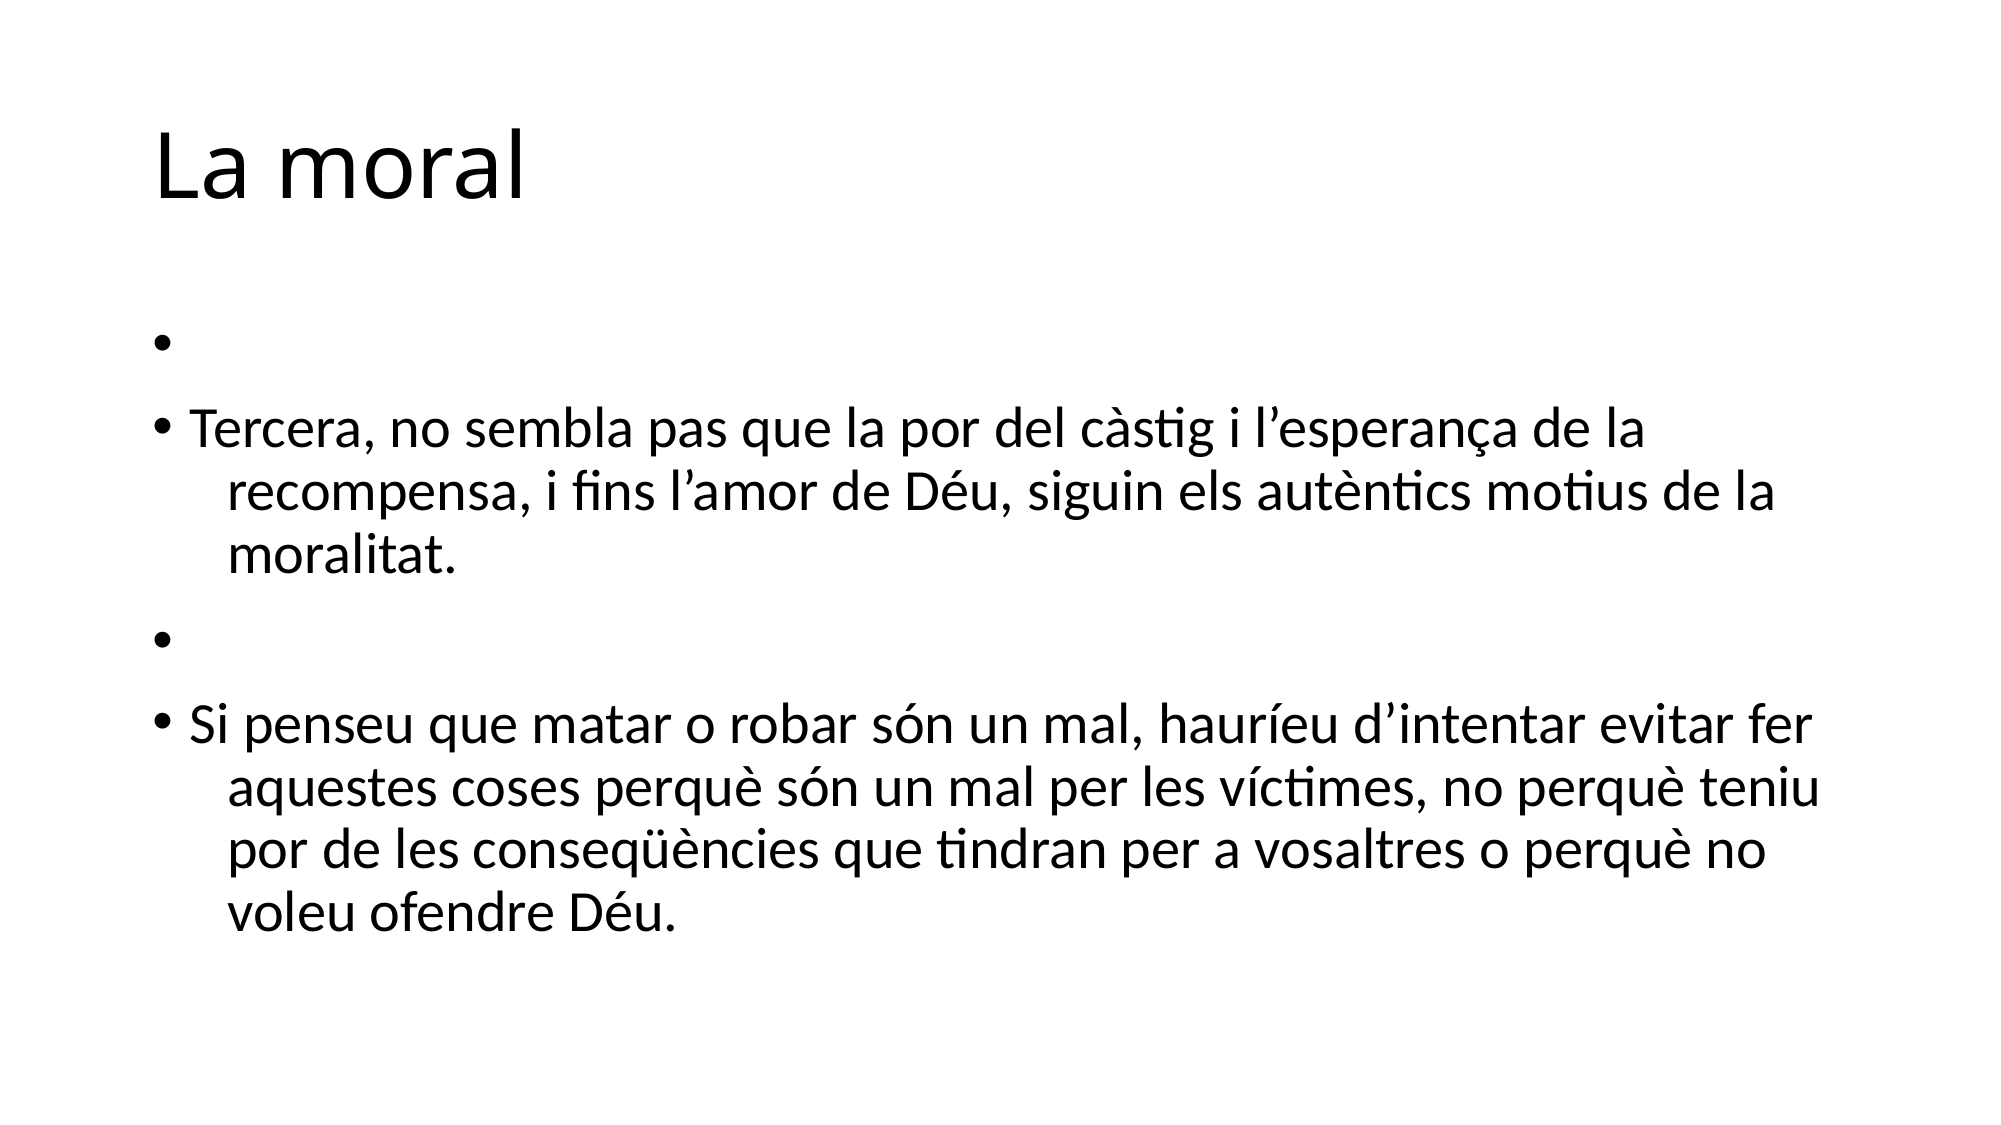

# La moral
Tercera, no sembla pas que la por del càstig i l’esperança de la recompensa, i fins l’amor de Déu, siguin els autèntics motius de la moralitat.
Si penseu que matar o robar són un mal, hauríeu d’intentar evitar fer aquestes coses perquè són un mal per les víctimes, no perquè teniu por de les conseqüències que tindran per a vosaltres o perquè no voleu ofendre Déu.